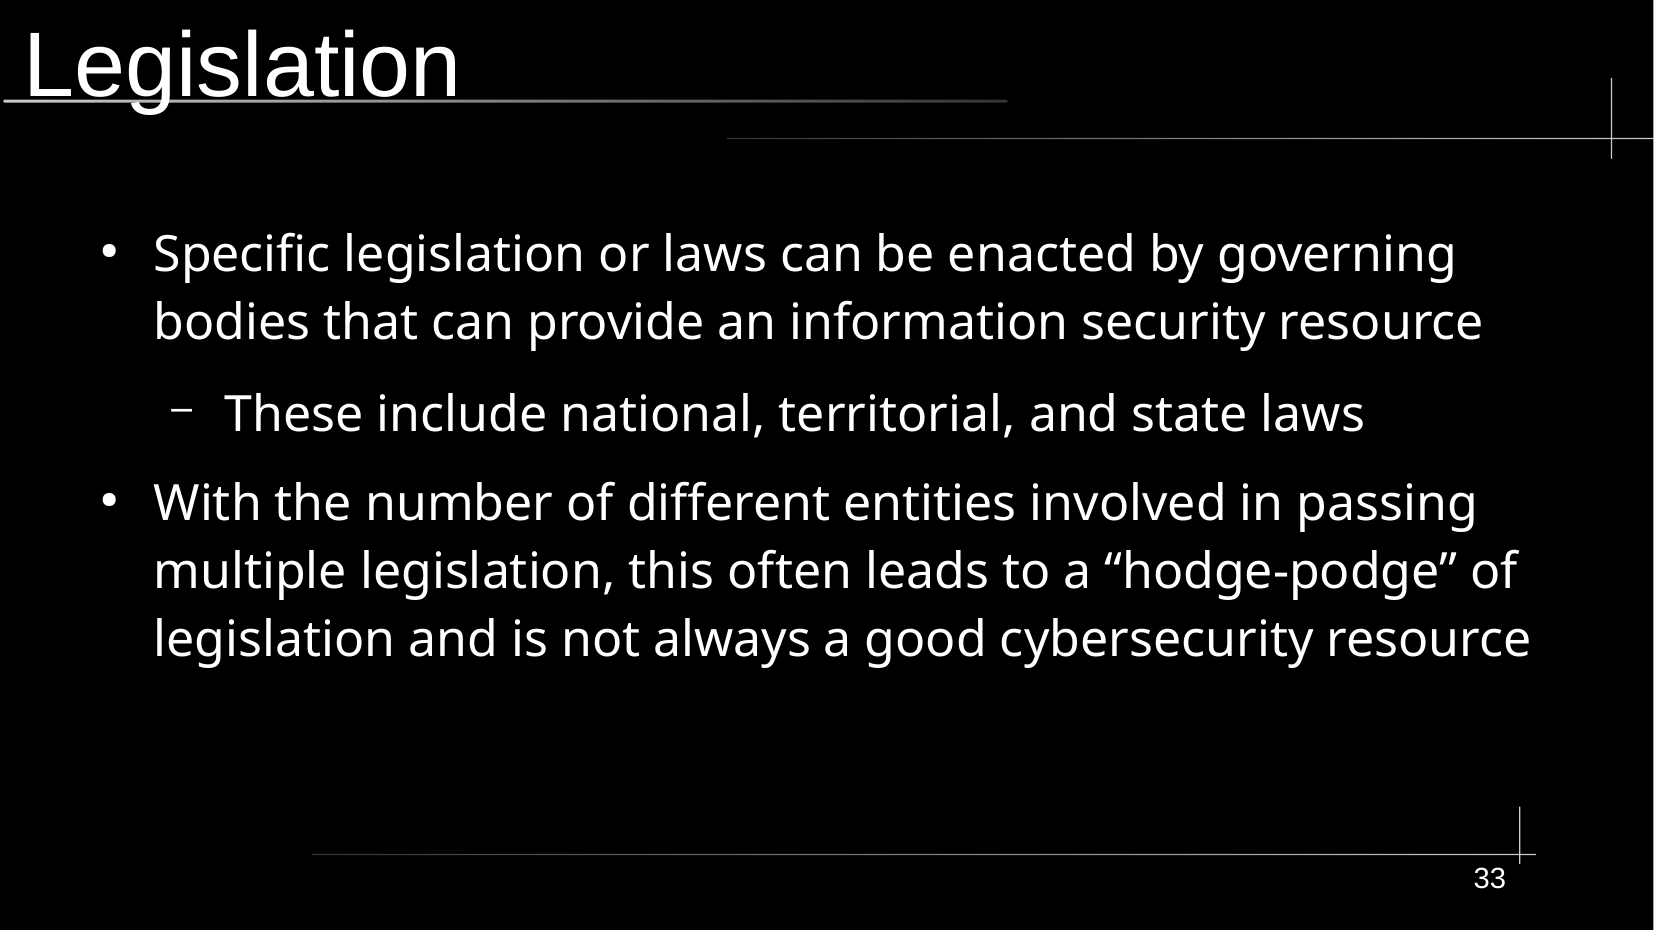

# Legislation
Specific legislation or laws can be enacted by governing bodies that can provide an information security resource
These include national, territorial, and state laws
With the number of different entities involved in passing multiple legislation, this often leads to a “hodge-podge” of legislation and is not always a good cybersecurity resource
33